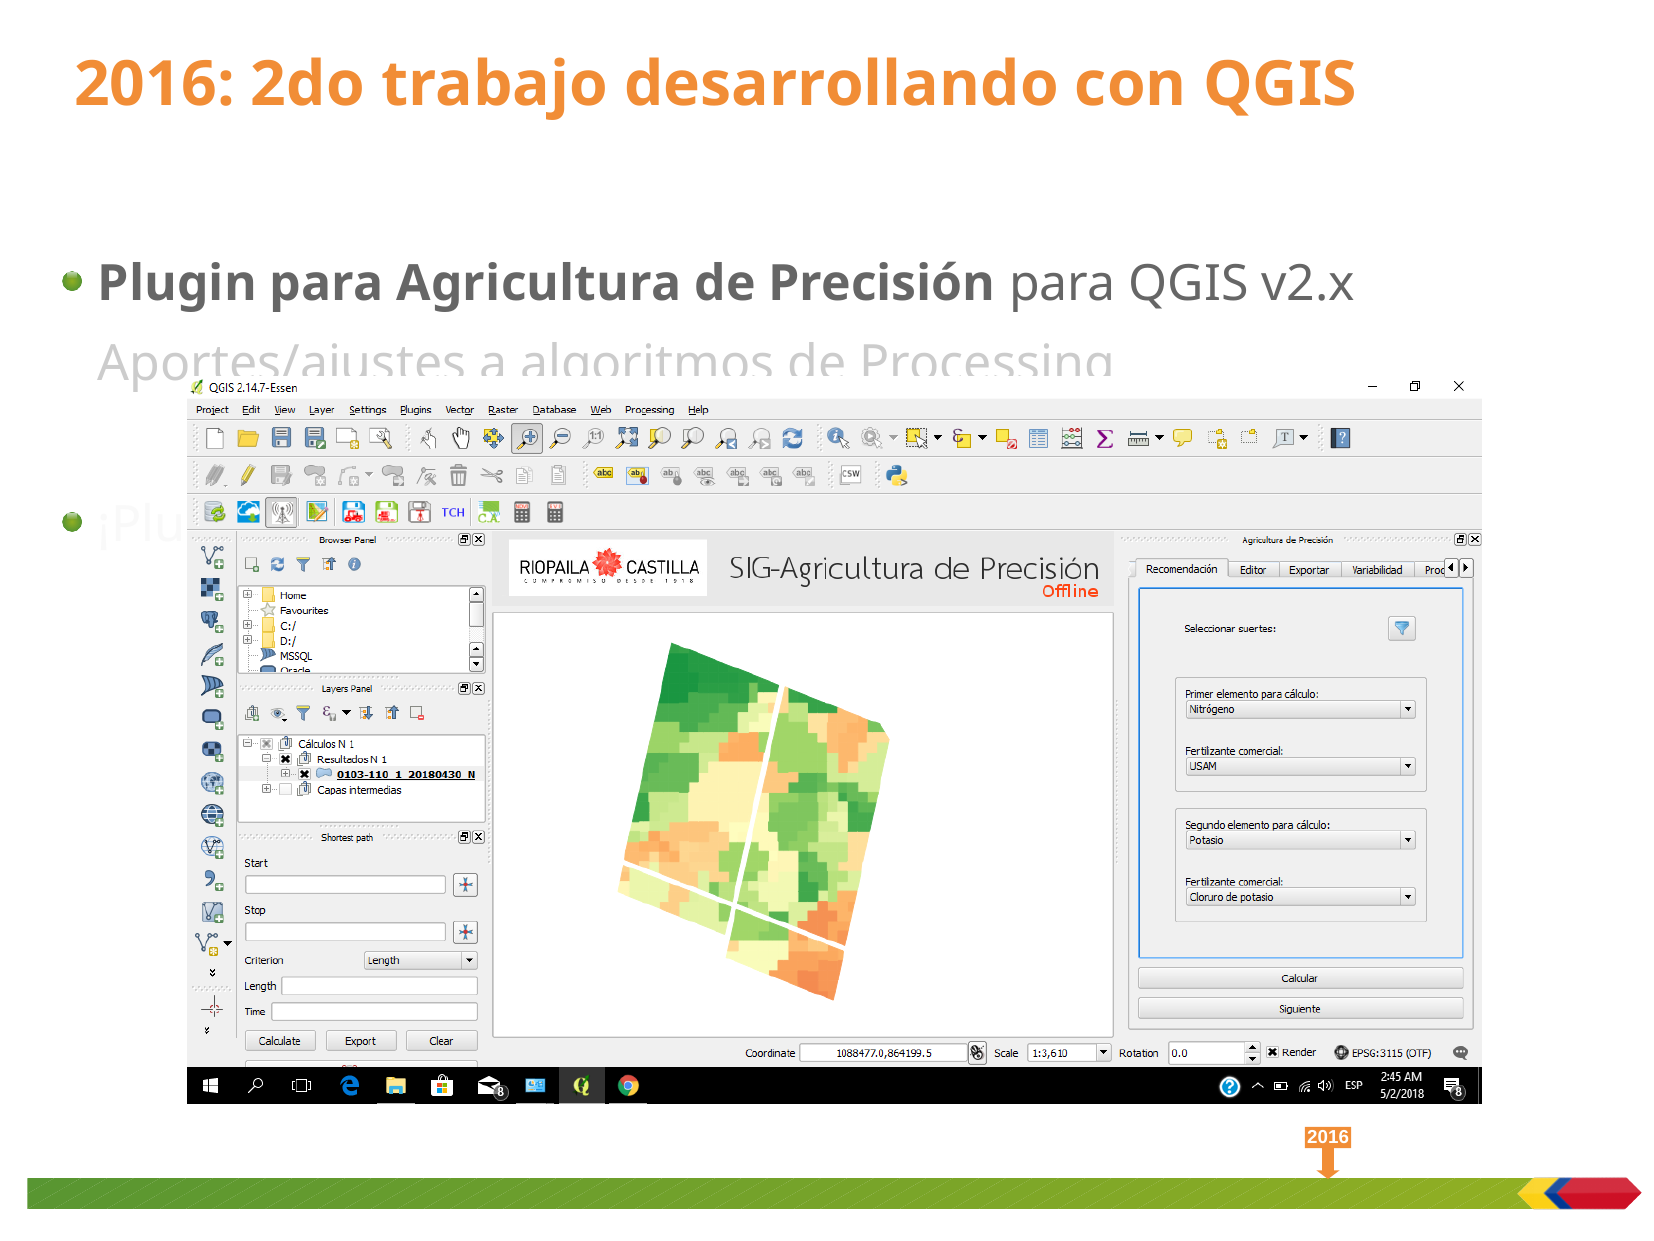

# 2016: 2do trabajo desarrollando con QGIS
Plugin para Agricultura de Precisión para QGIS v2.x
Aportes/ajustes a algoritmos de Processing
¡Plugin AutoFields, desde y para la comunidad!
2016